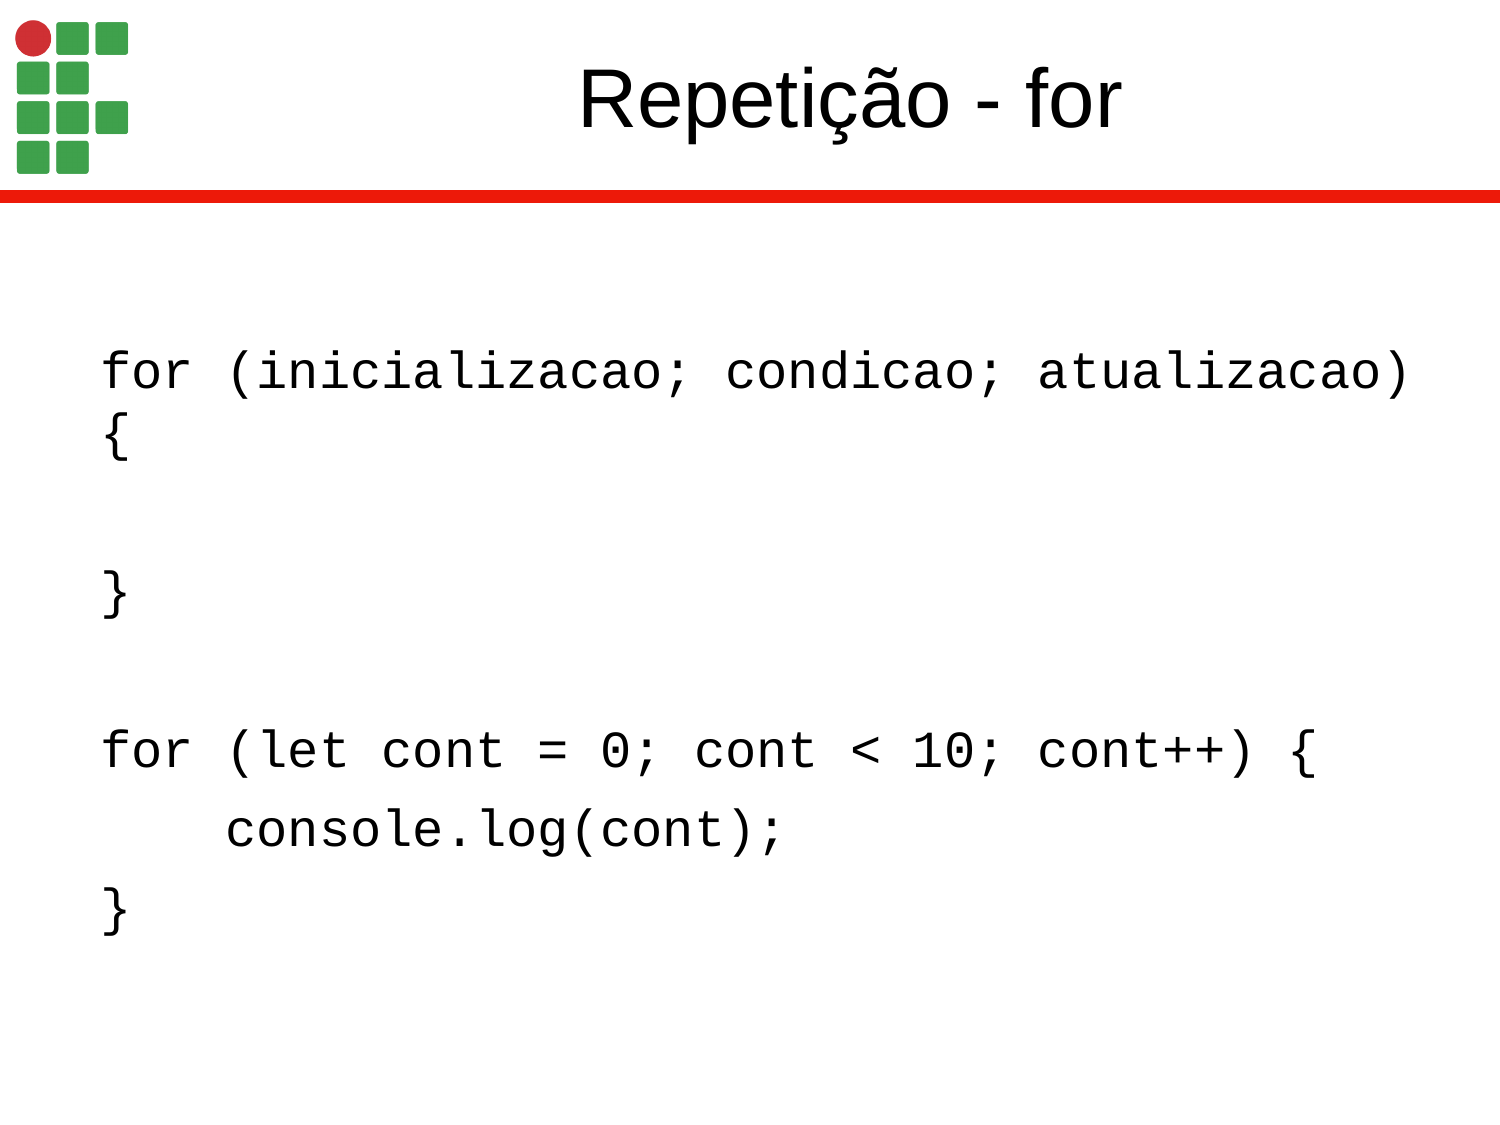

# Repetição - for
for (inicializacao; condicao; atualizacao) {
}
for (let cont = 0; cont < 10; cont++) {
 console.log(cont);
}